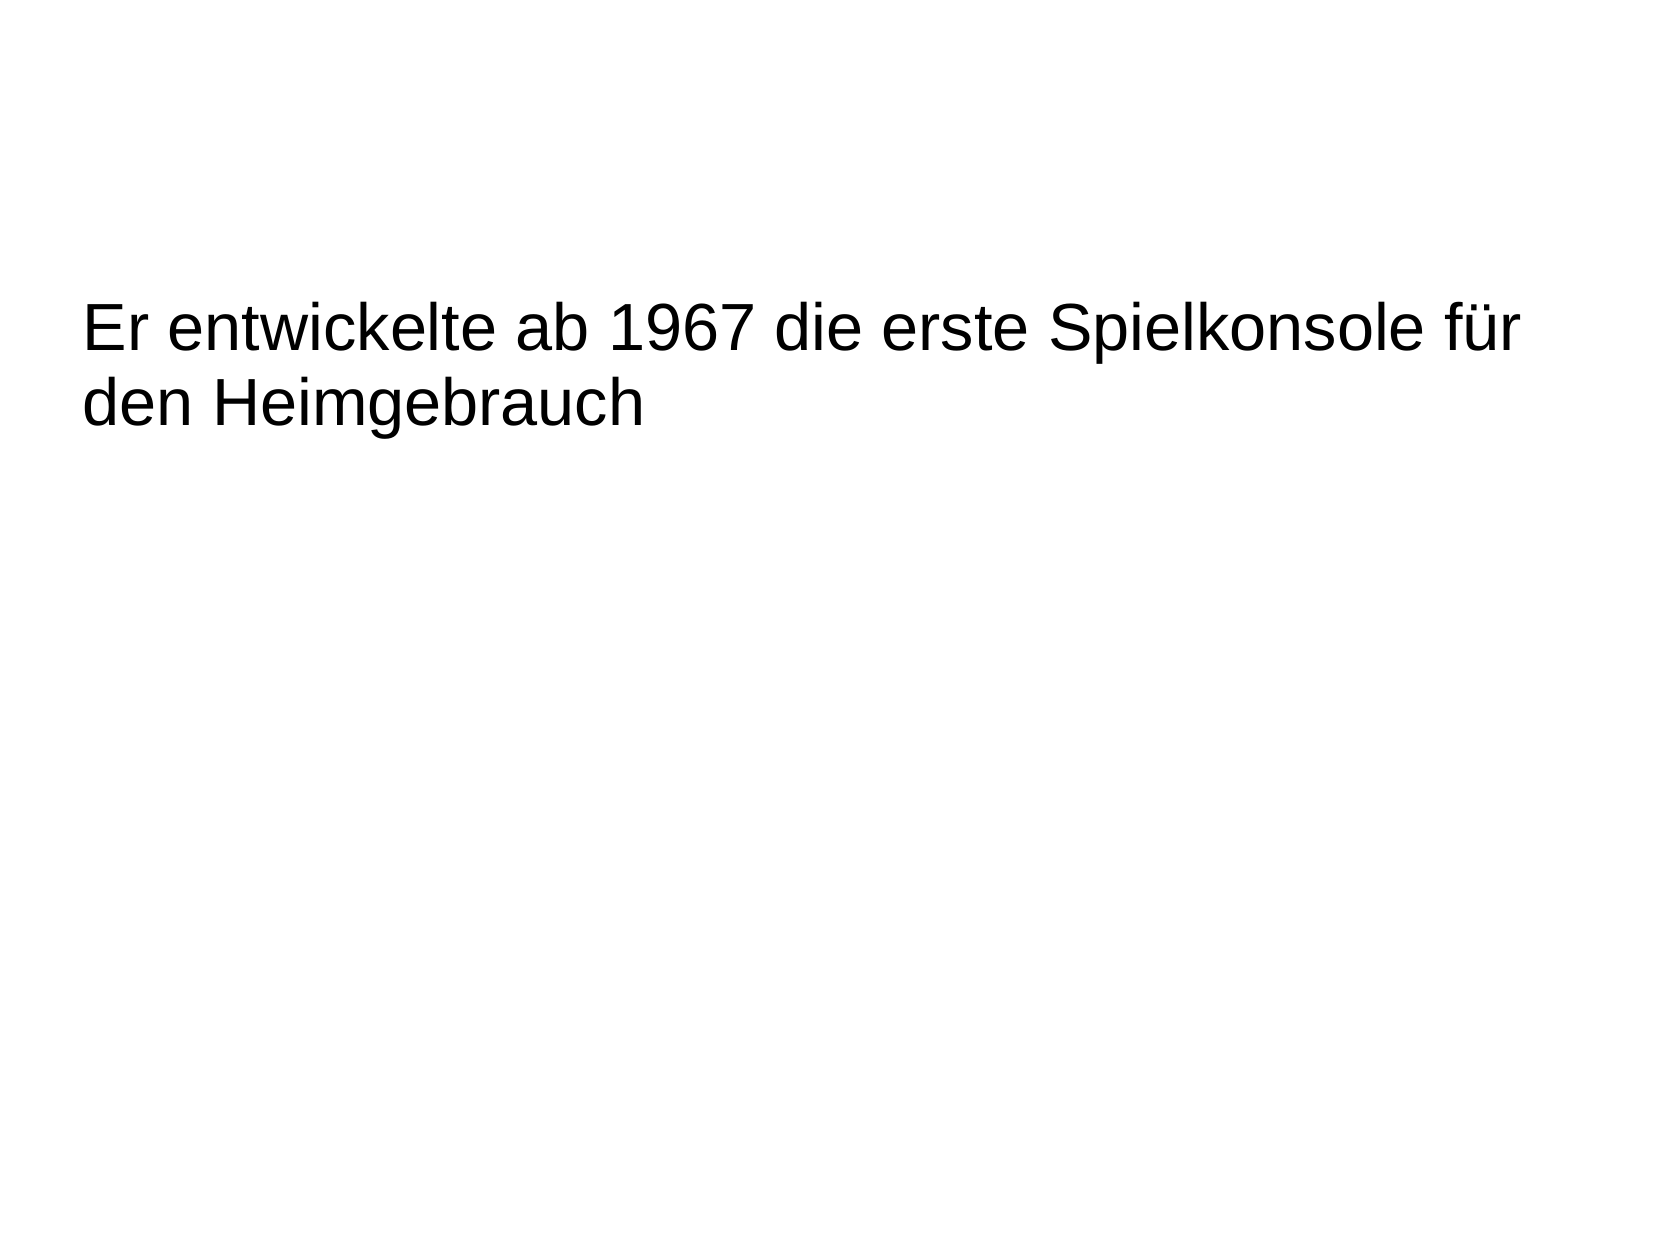

#
Er entwickelte ab 1967 die erste Spielkonsole für den Heimgebrauch